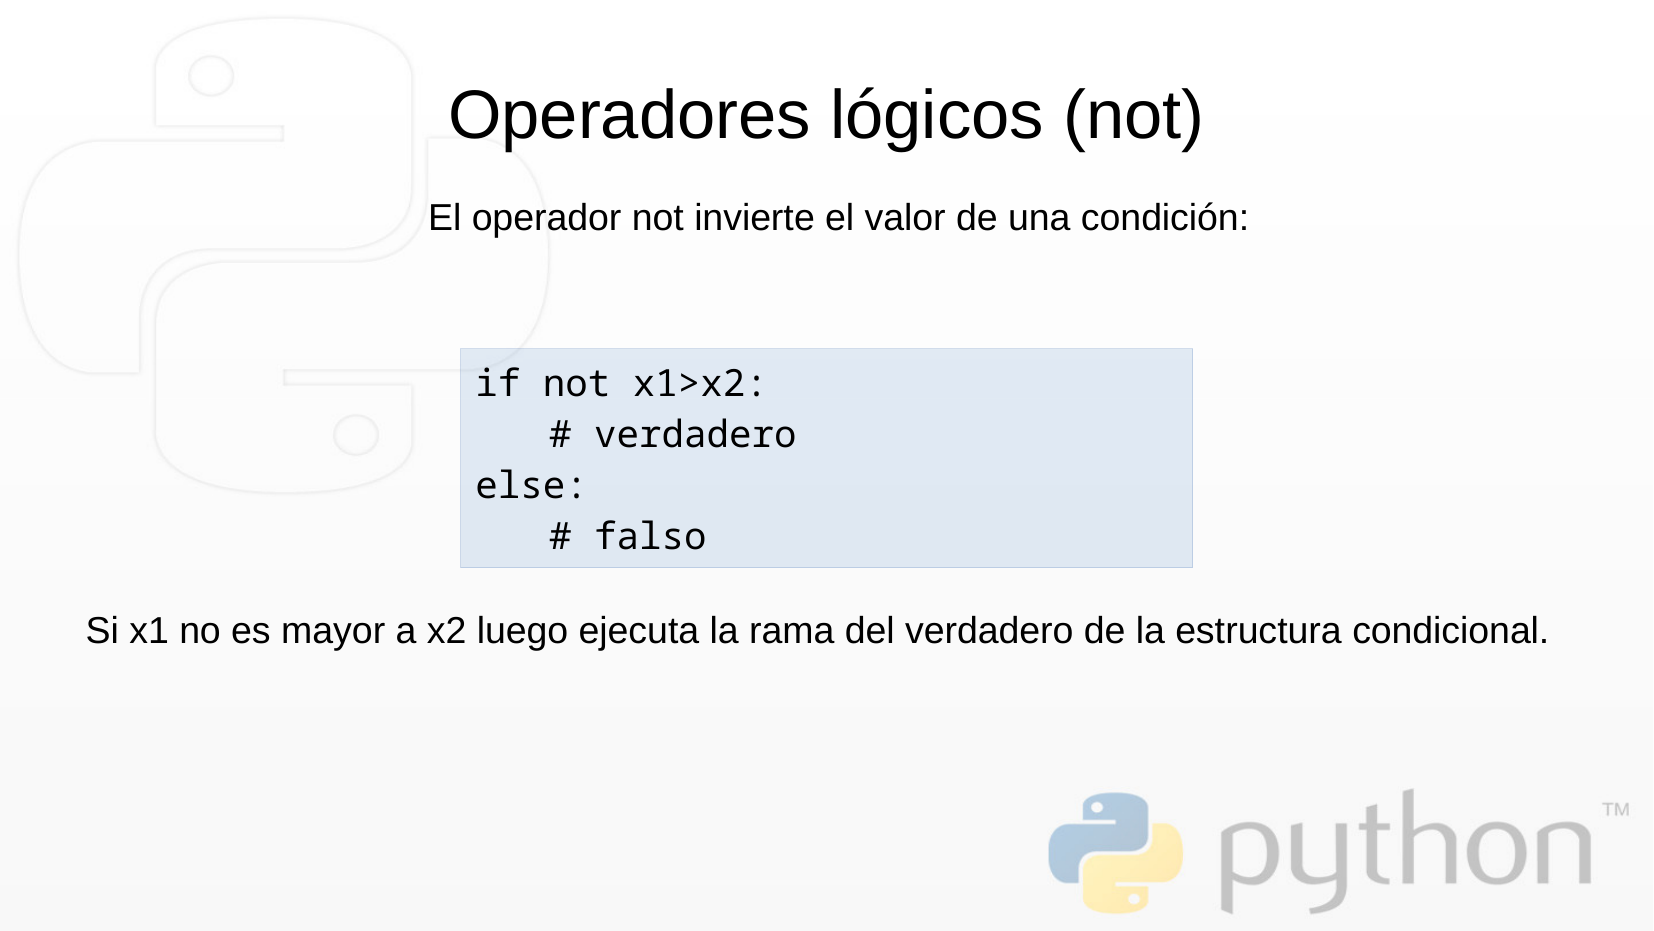

# Operadores lógicos (not)
El operador not invierte el valor de una condición:
if not x1>x2:
	# verdadero
else:
	# falso
Si x1 no es mayor a x2 luego ejecuta la rama del verdadero de la estructura condicional.